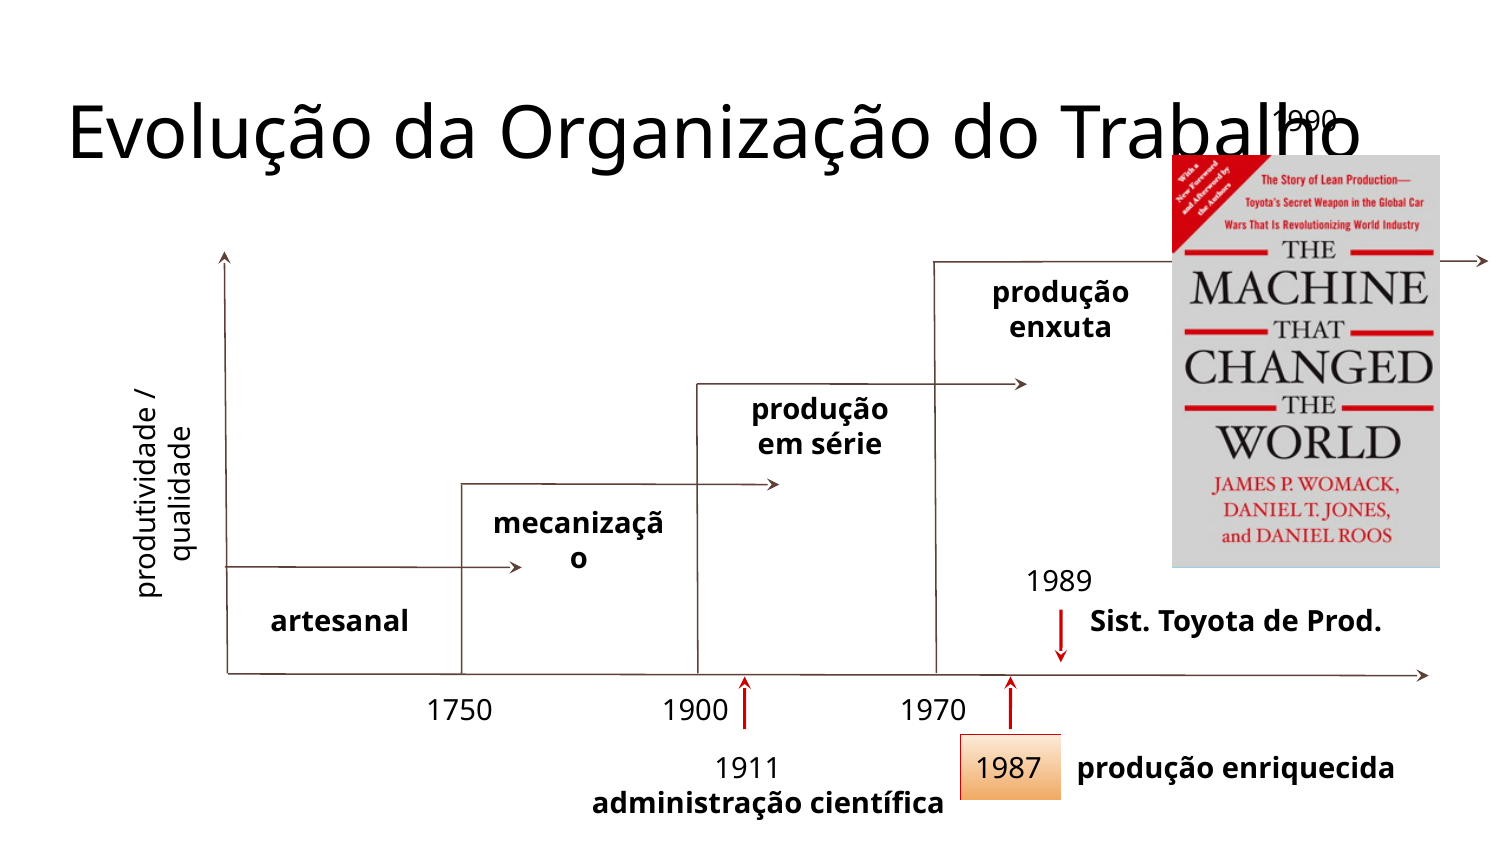

# Evolução da Organização do Trabalho
1990
produção enxuta
produção em série
produtividade / qualidade
mecanização
1989
artesanal
Sist. Toyota de Prod.
1750
1900
1970
1911
1987
produção enriquecida
administração científica